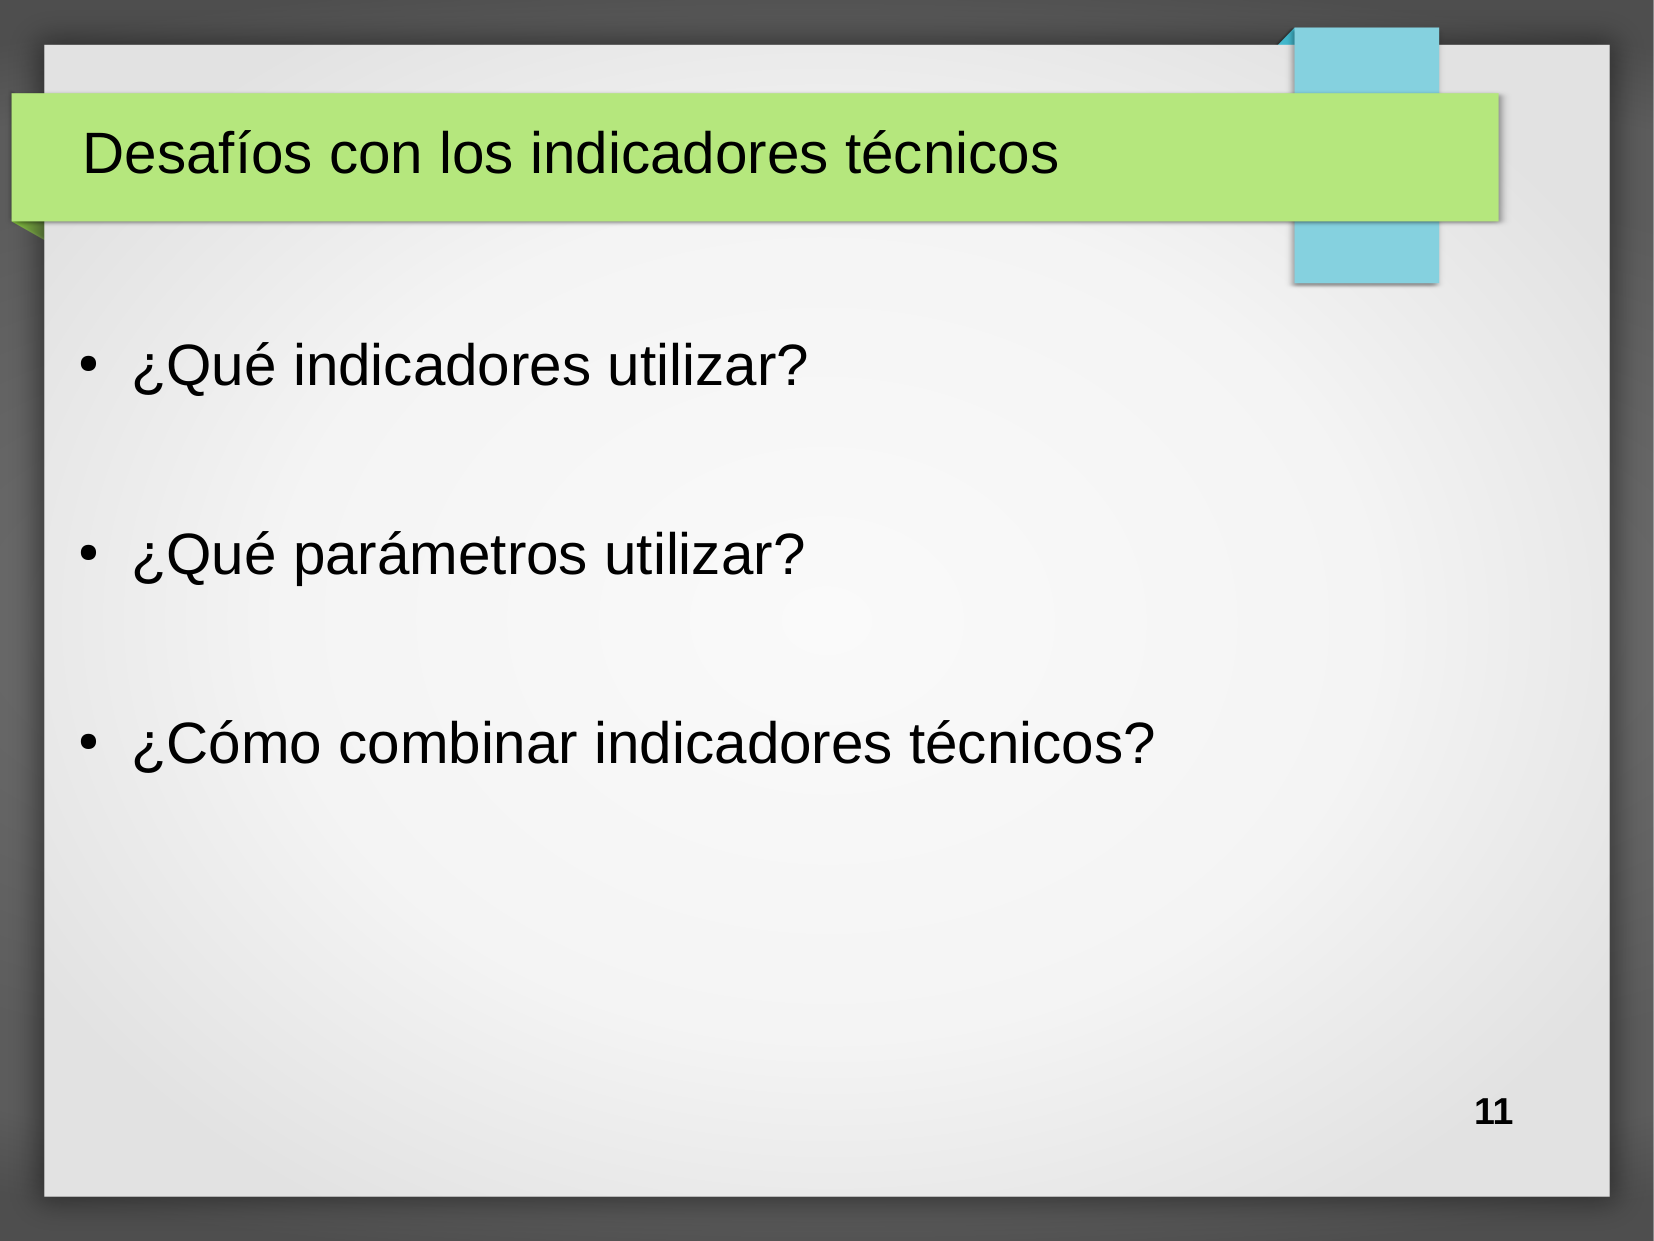

# Desafíos con los indicadores técnicos
¿Qué indicadores utilizar?
¿Qué parámetros utilizar?
¿Cómo combinar indicadores técnicos?